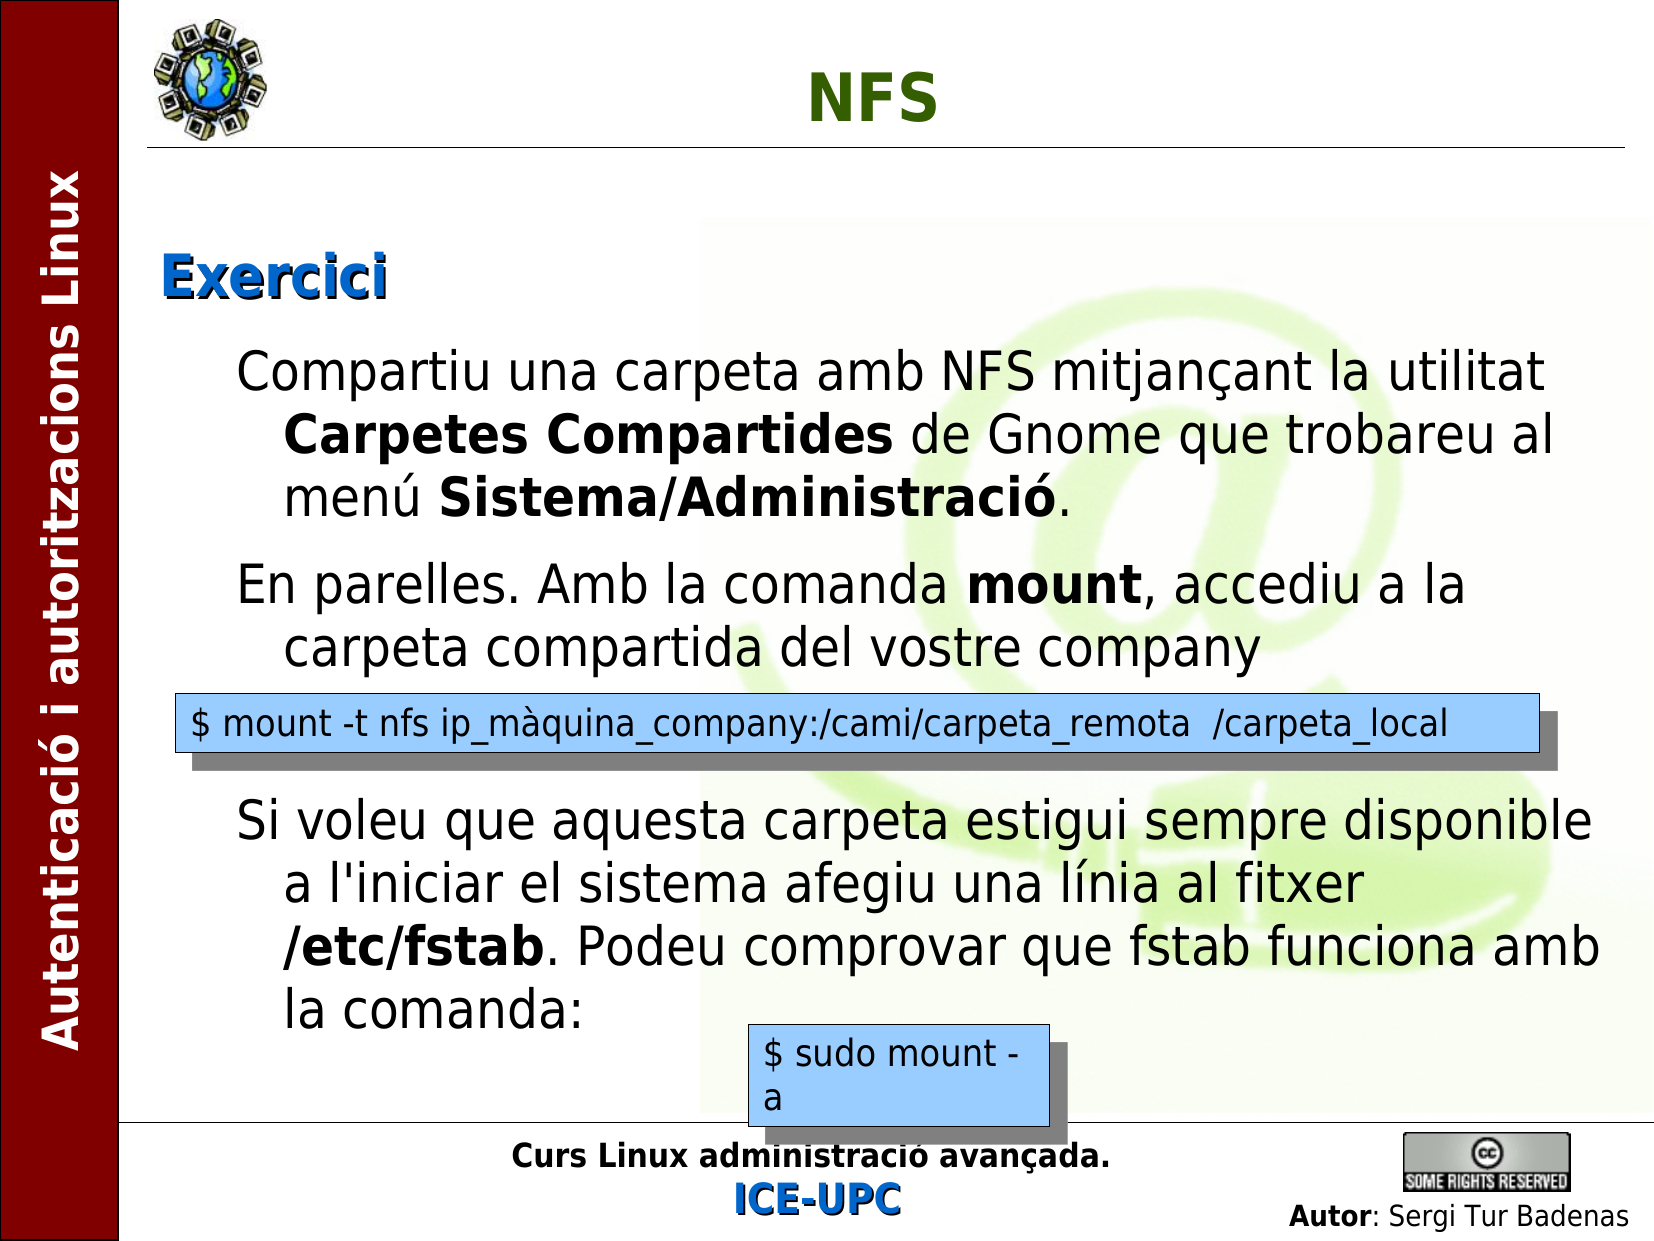

# NFS
Exercici
Compartiu una carpeta amb NFS mitjançant la utilitat Carpetes Compartides de Gnome que trobareu al menú Sistema/Administració.
En parelles. Amb la comanda mount, accediu a la carpeta compartida del vostre company
Si voleu que aquesta carpeta estigui sempre disponible a l'iniciar el sistema afegiu una línia al fitxer /etc/fstab. Podeu comprovar que fstab funciona amb la comanda:
$ mount -t nfs ip_màquina_company:/cami/carpeta_remota /carpeta_local
$ sudo mount -a